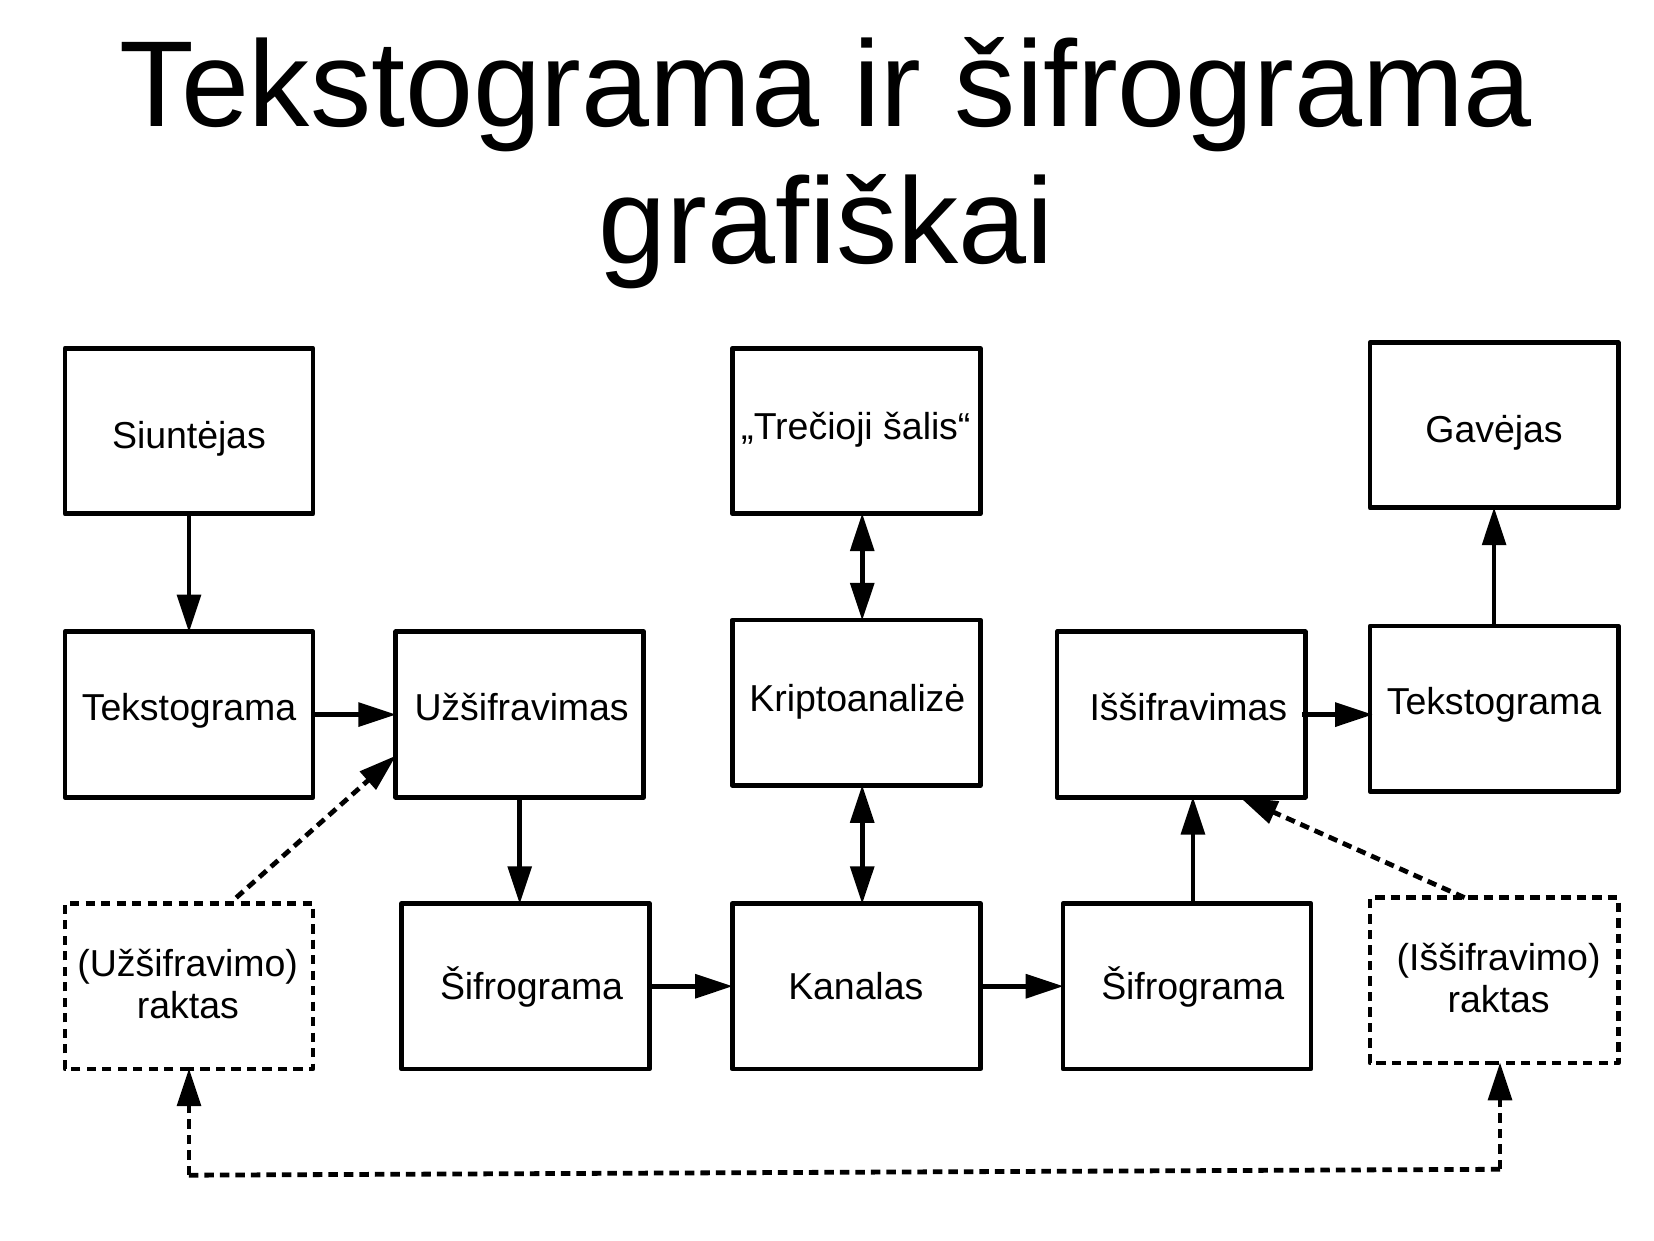

# Tekstograma ir šifrograma grafiškai
„Trečioji šalis“
Gavėjas
Siuntėjas
Kriptoanalizė
Tekstograma
Tekstograma
Užšifravimas
Iššifravimas
(Iššifravimo)
raktas
(Užšifravimo)
raktas
Šifrograma
Kanalas
Šifrograma